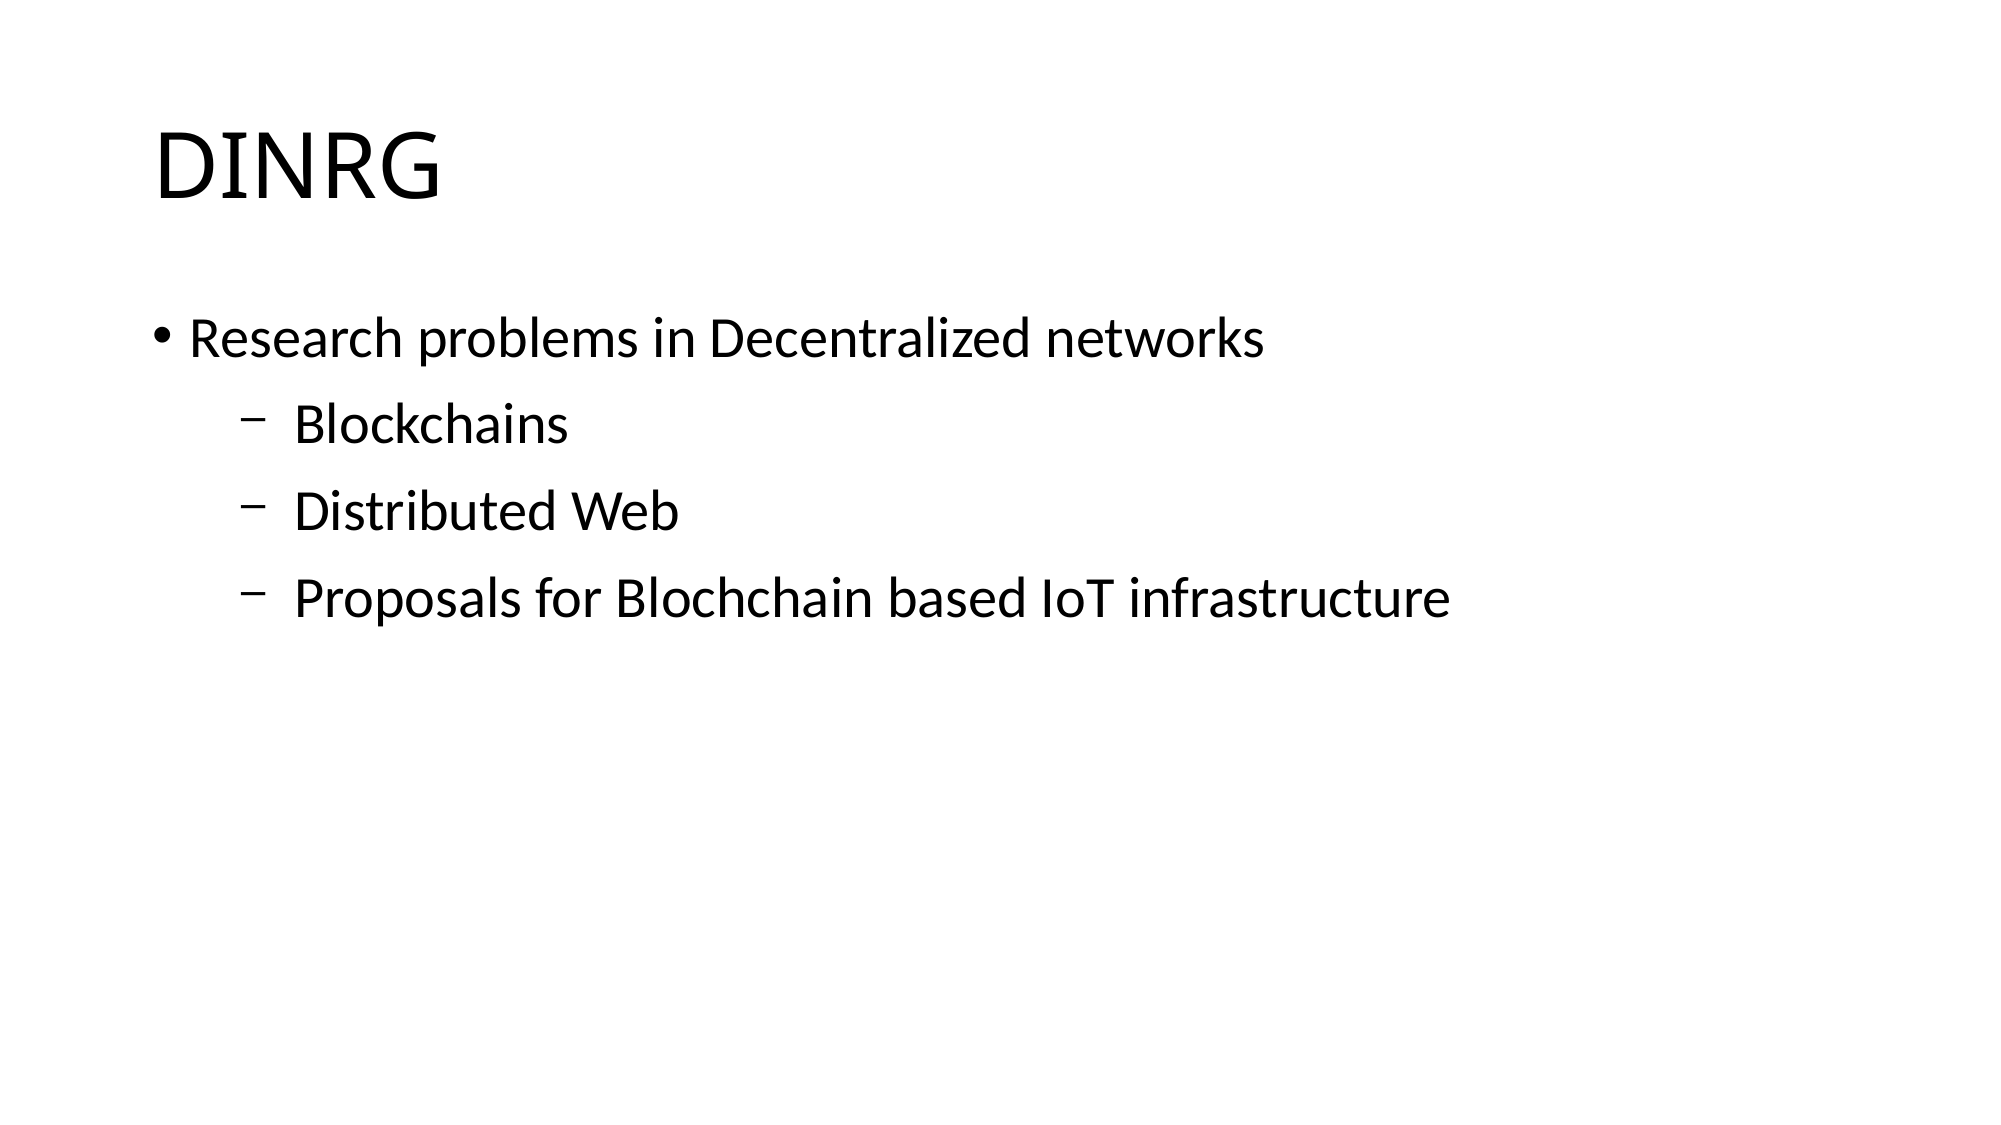

# DINRG
Research problems in Decentralized networks
Blockchains
Distributed Web
Proposals for Blochchain based IoT infrastructure